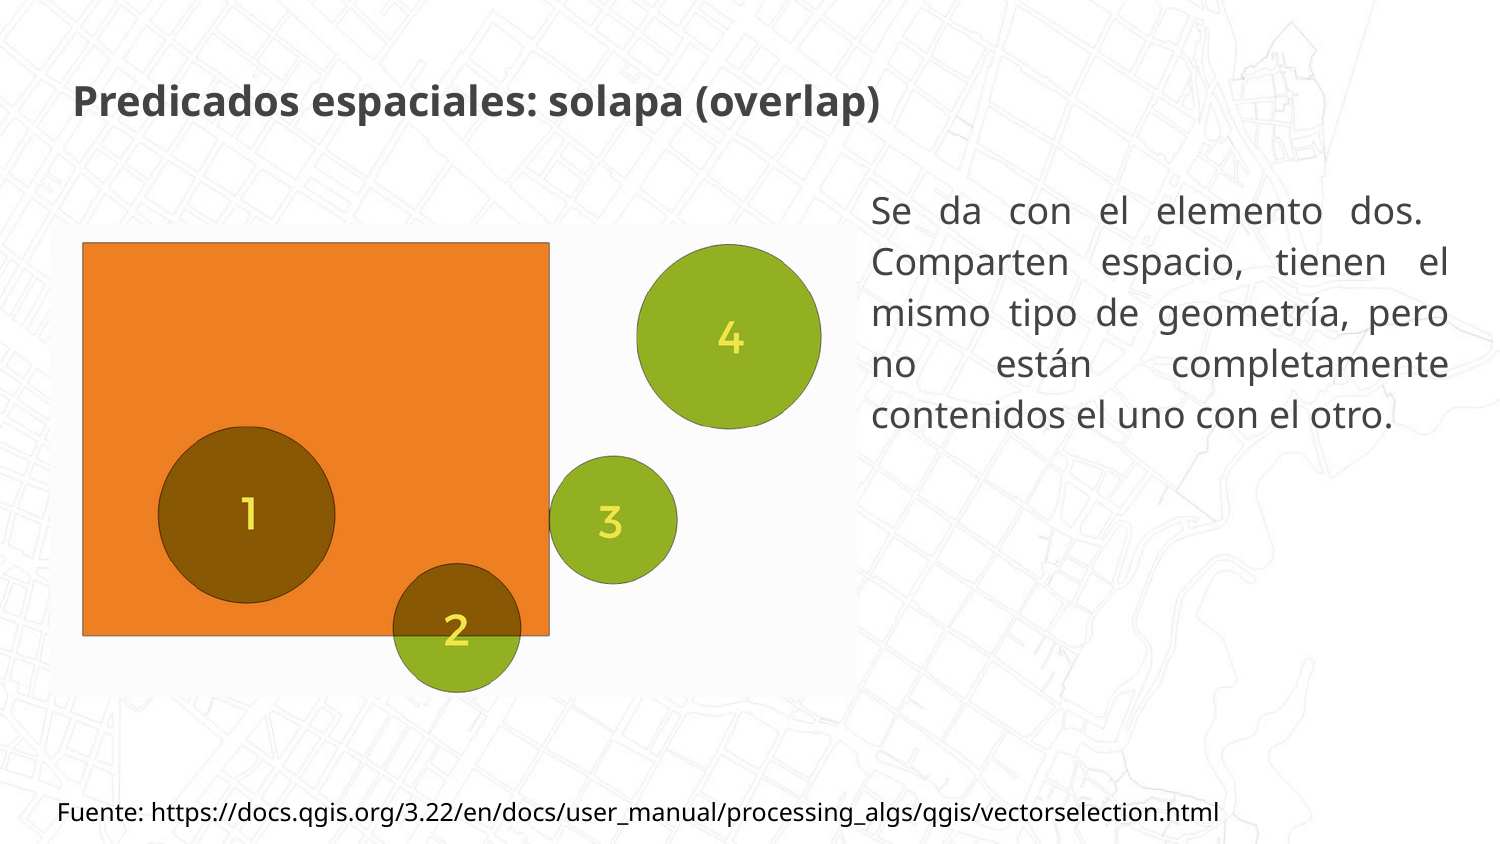

Predicados espaciales: solapa (overlap)
Se da con el elemento dos. Comparten espacio, tienen el mismo tipo de geometría, pero no están completamente contenidos el uno con el otro.
Fuente: https://docs.qgis.org/3.22/en/docs/user_manual/processing_algs/qgis/vectorselection.html